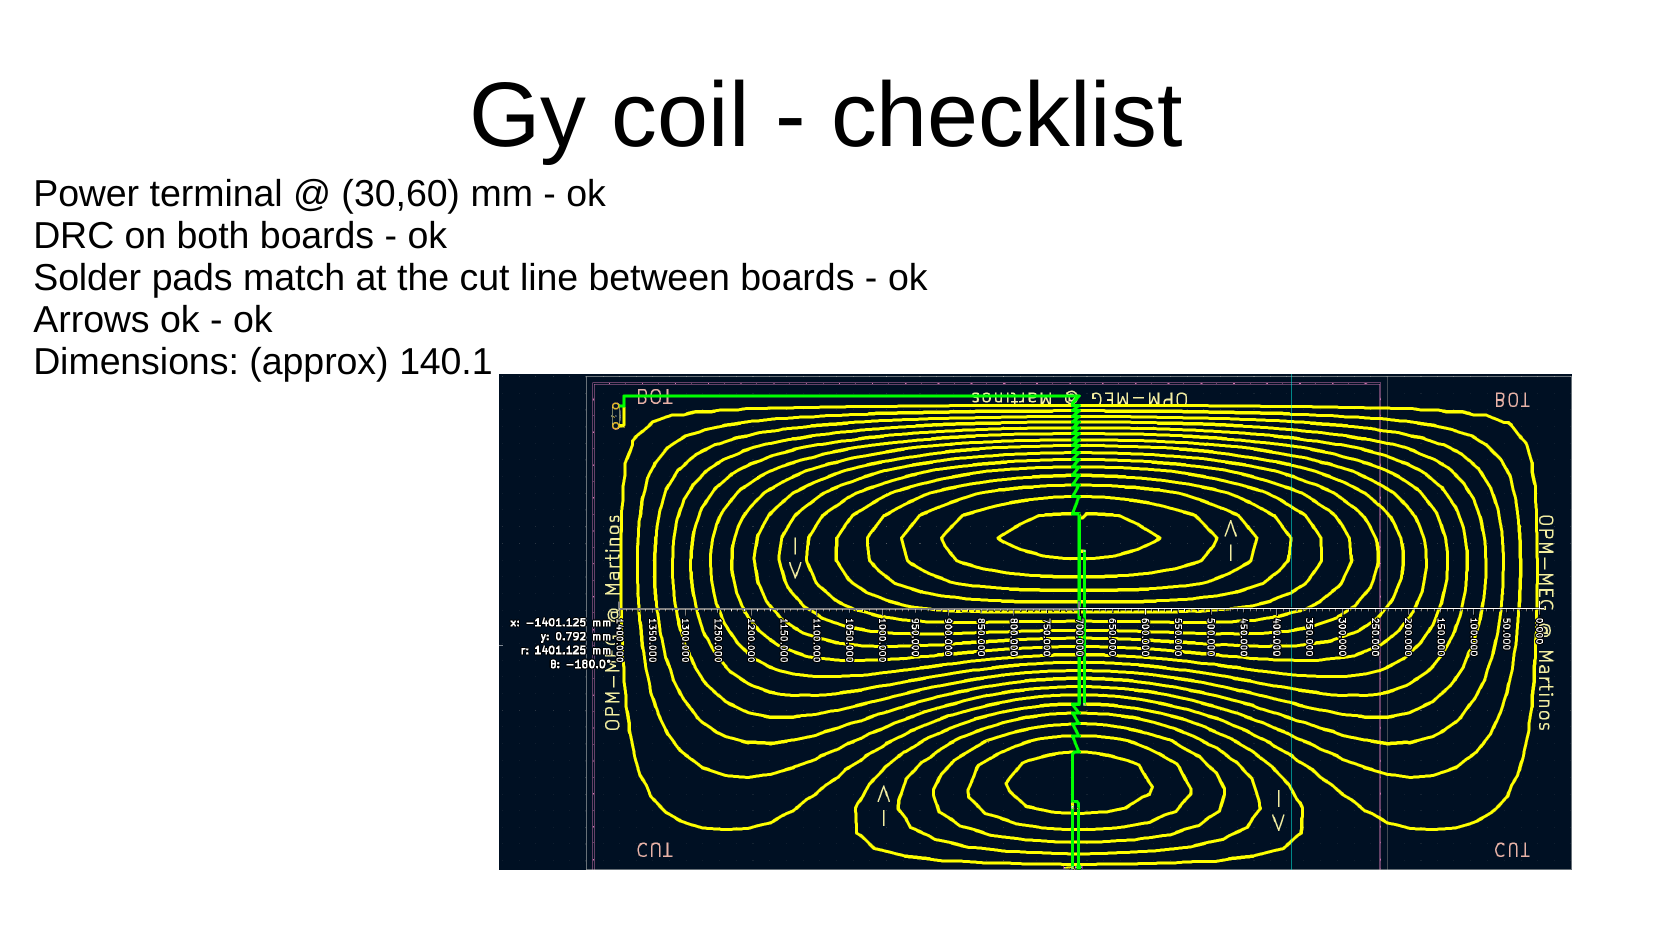

# Gy coil - checklist
Power terminal @ (30,60) mm - ok
DRC on both boards - ok
Solder pads match at the cut line between boards - ok
Arrows ok - ok
Dimensions: (approx) 140.1